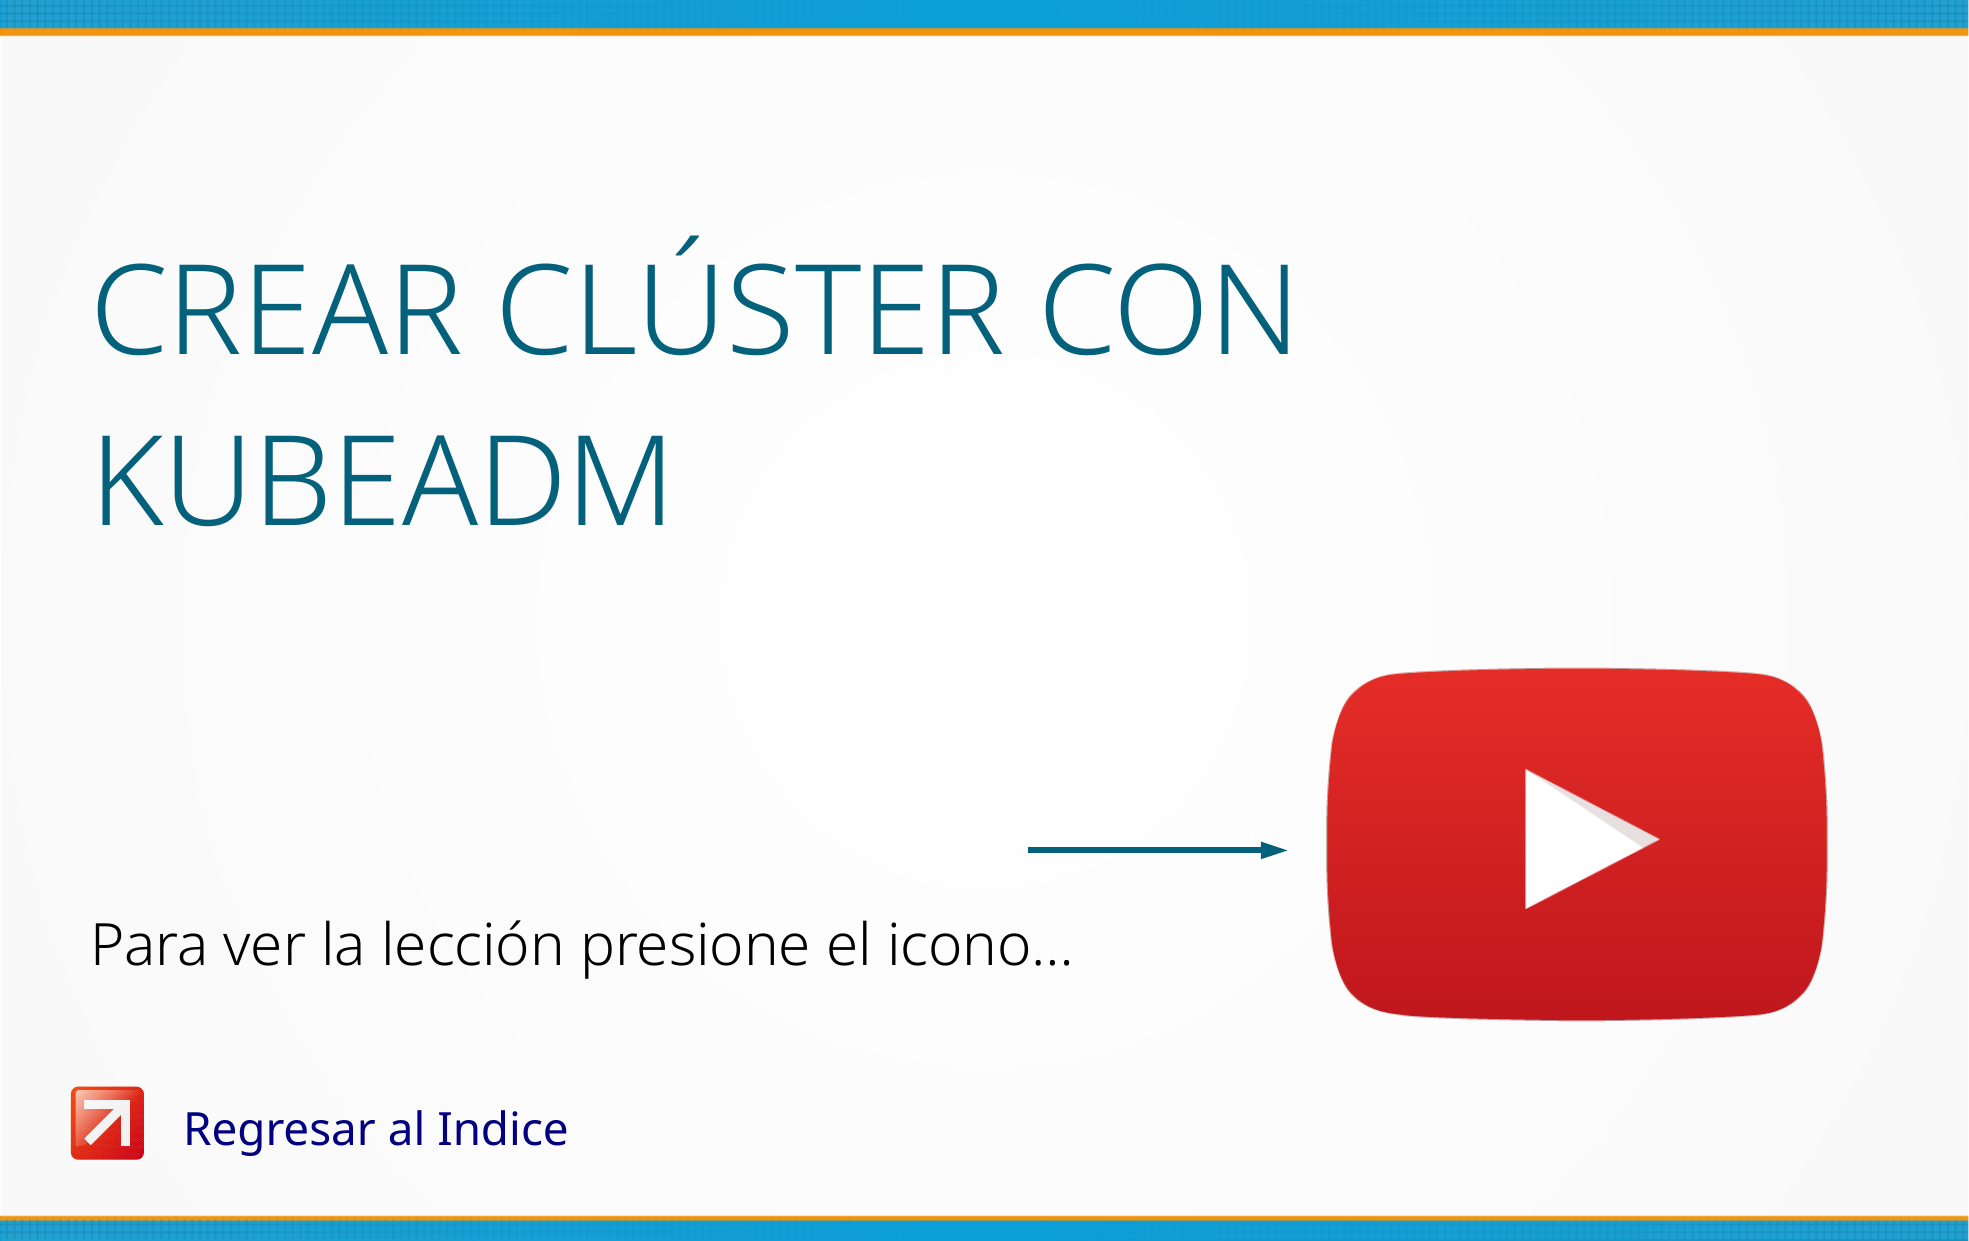

# CREAR CLÚSTER CON KUBEADM Para ver la lección presione el icono…
Regresar al Indice